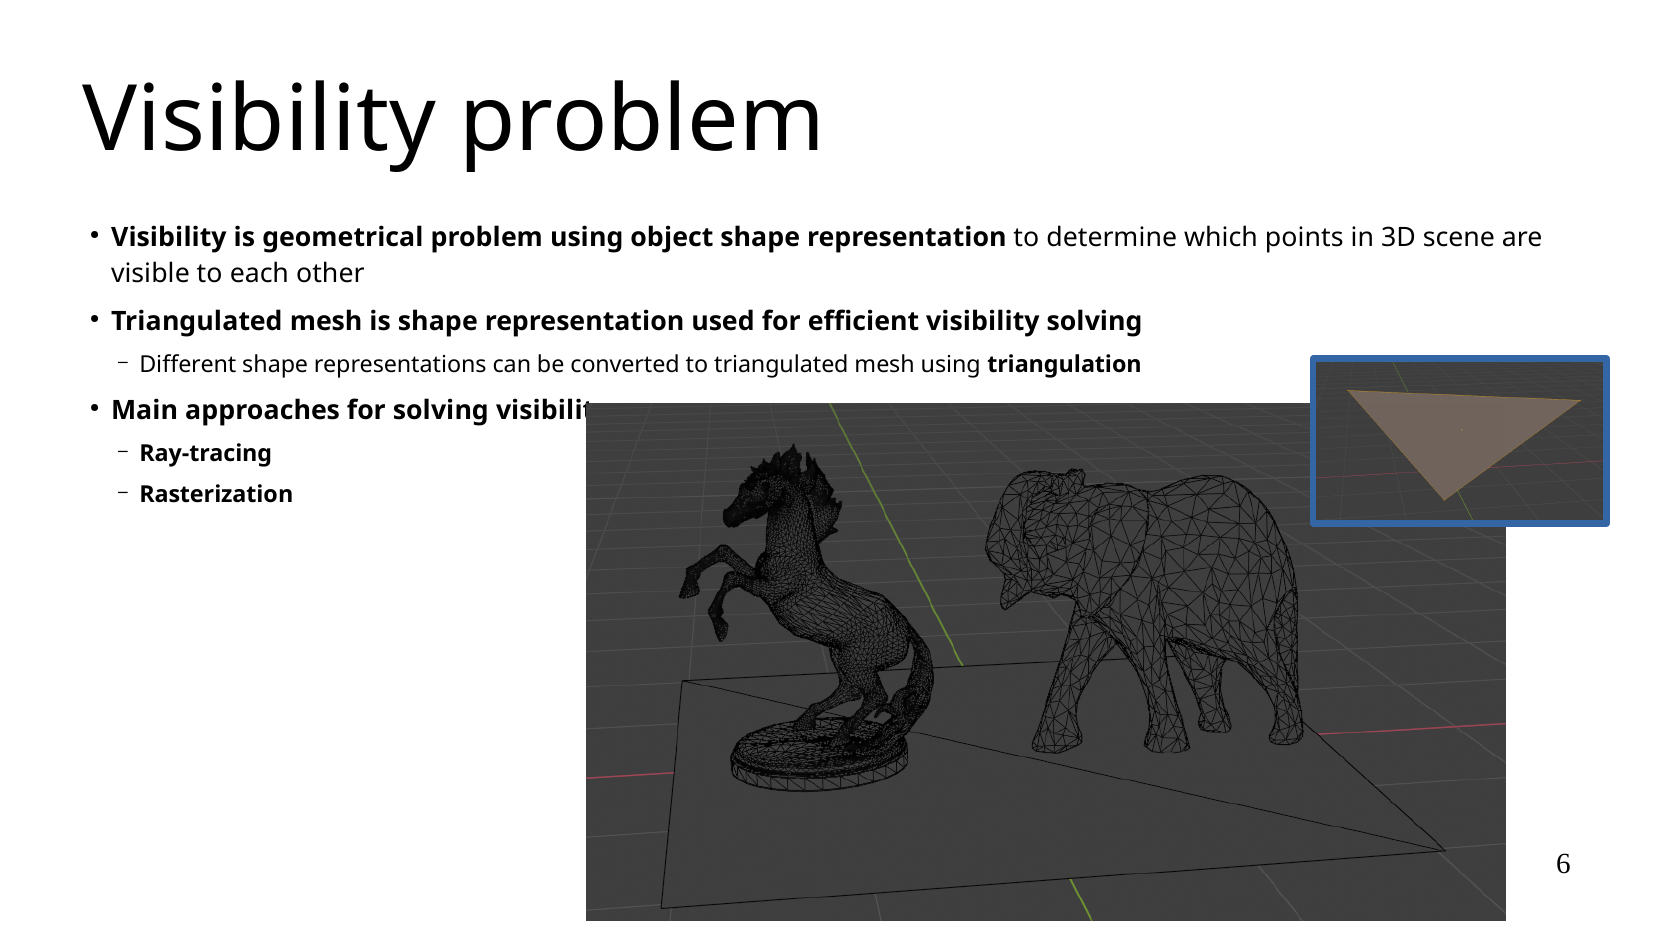

# Visibility problem
Visibility is geometrical problem using object shape representation to determine which points in 3D scene are visible to each other
Triangulated mesh is shape representation used for efficient visibility solving
Different shape representations can be converted to triangulated mesh using triangulation
Main approaches for solving visibility:
Ray-tracing
Rasterization
6